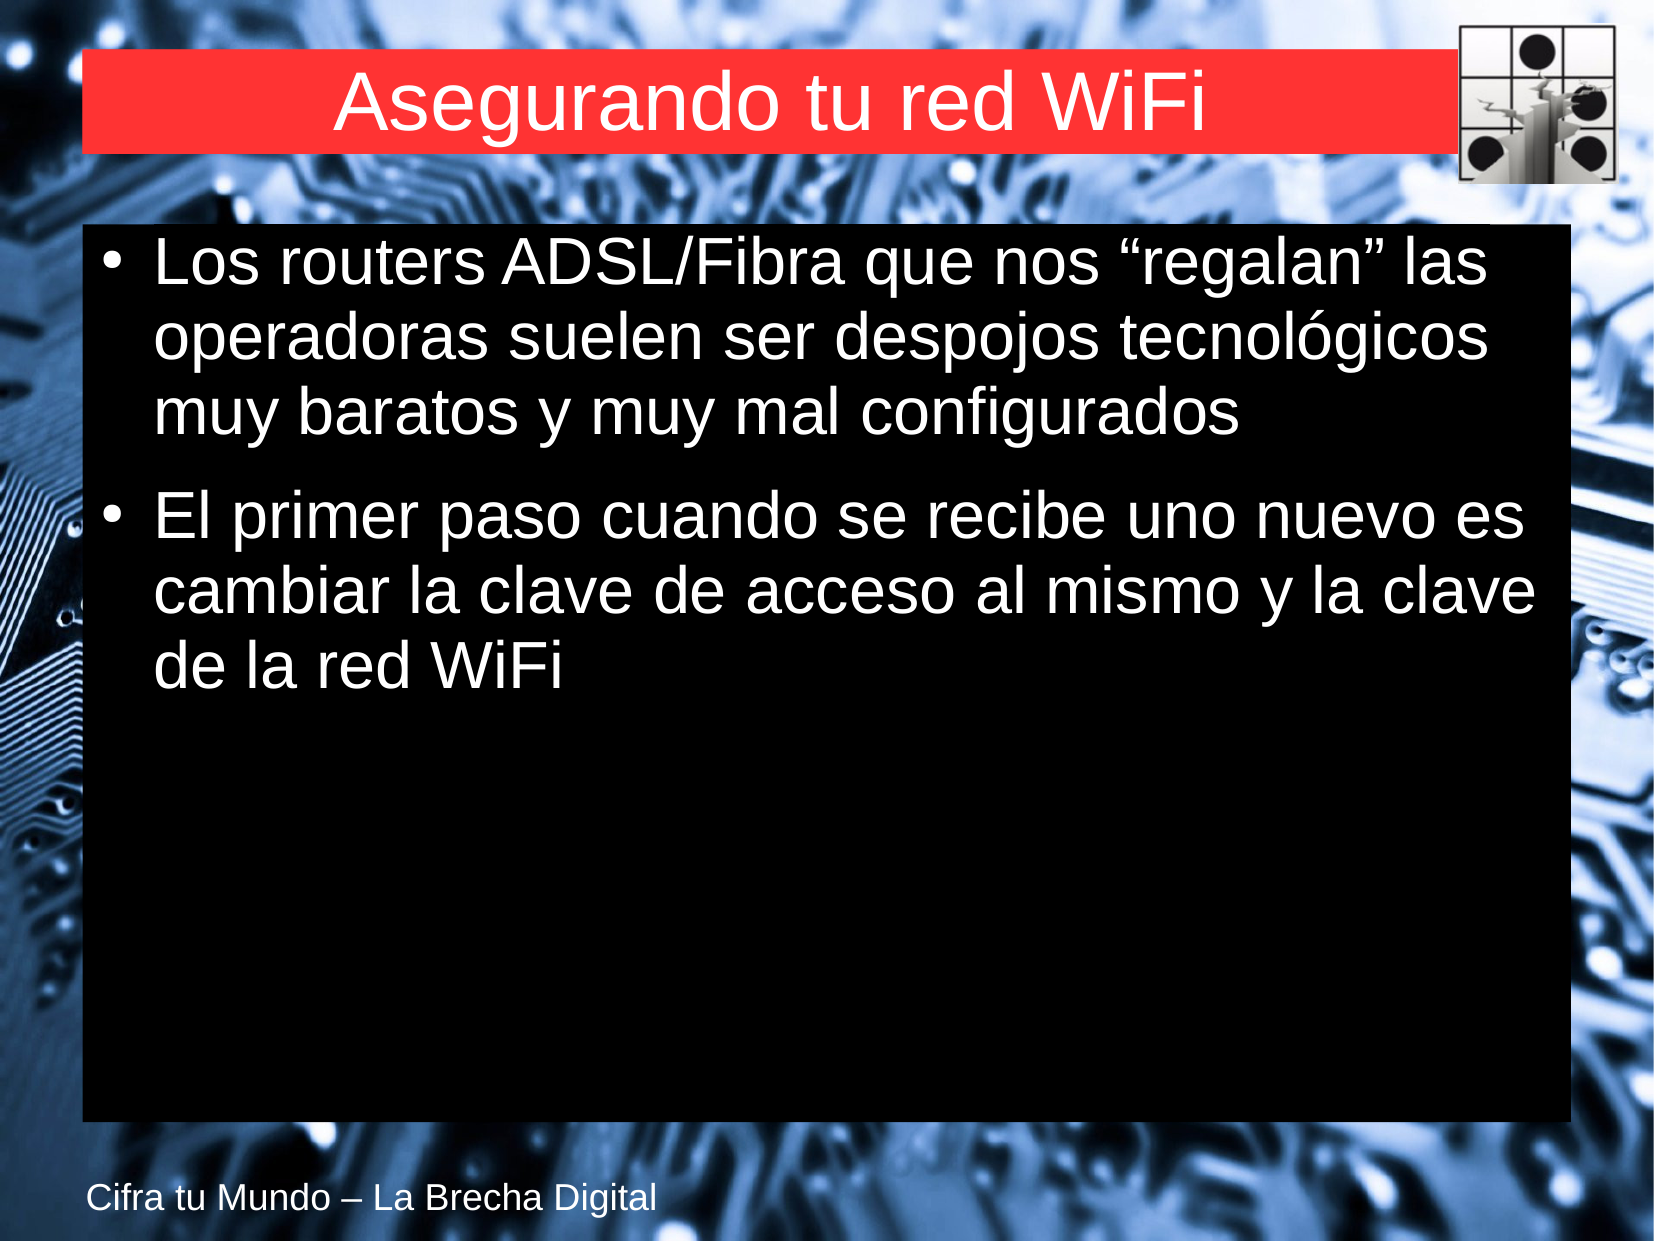

# Asegurando redes WiFi
Tráfico de datos seguro con Tor y/o VPN
Asegurando tu red WiFi
Los routers ADSL/Fibra que nos “regalan” las operadoras suelen ser despojos tecnológicos muy baratos y muy mal configurados
El primer paso cuando se recibe uno nuevo es cambiar la clave de acceso al mismo y la clave de la red WiFi
Cifra tu Mundo – La Brecha Digital